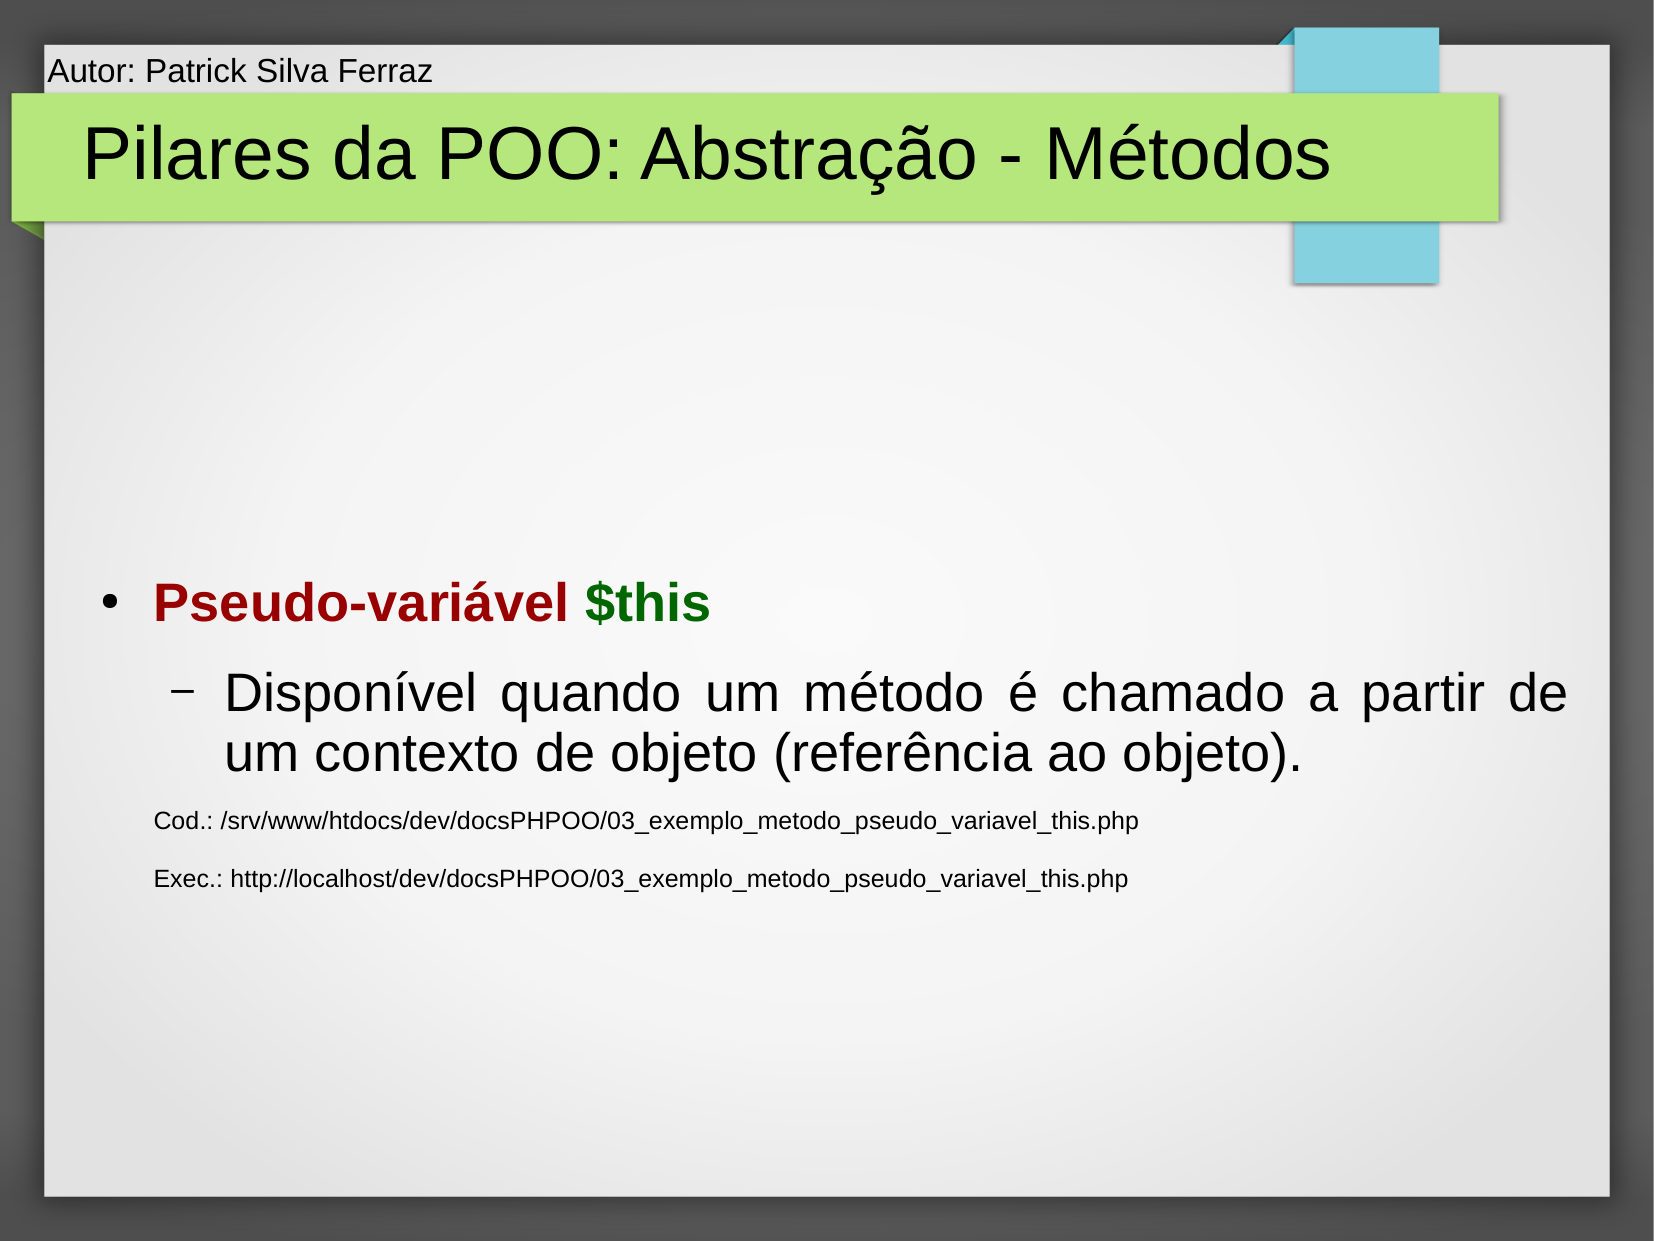

Autor: Patrick Silva Ferraz
# Pilares da POO: Abstração - Métodos
Pseudo-variável $this
Disponível quando um método é chamado a partir de um contexto de objeto (referência ao objeto).
Cod.: /srv/www/htdocs/dev/docsPHPOO/03_exemplo_metodo_pseudo_variavel_this.php
Exec.: http://localhost/dev/docsPHPOO/03_exemplo_metodo_pseudo_variavel_this.php